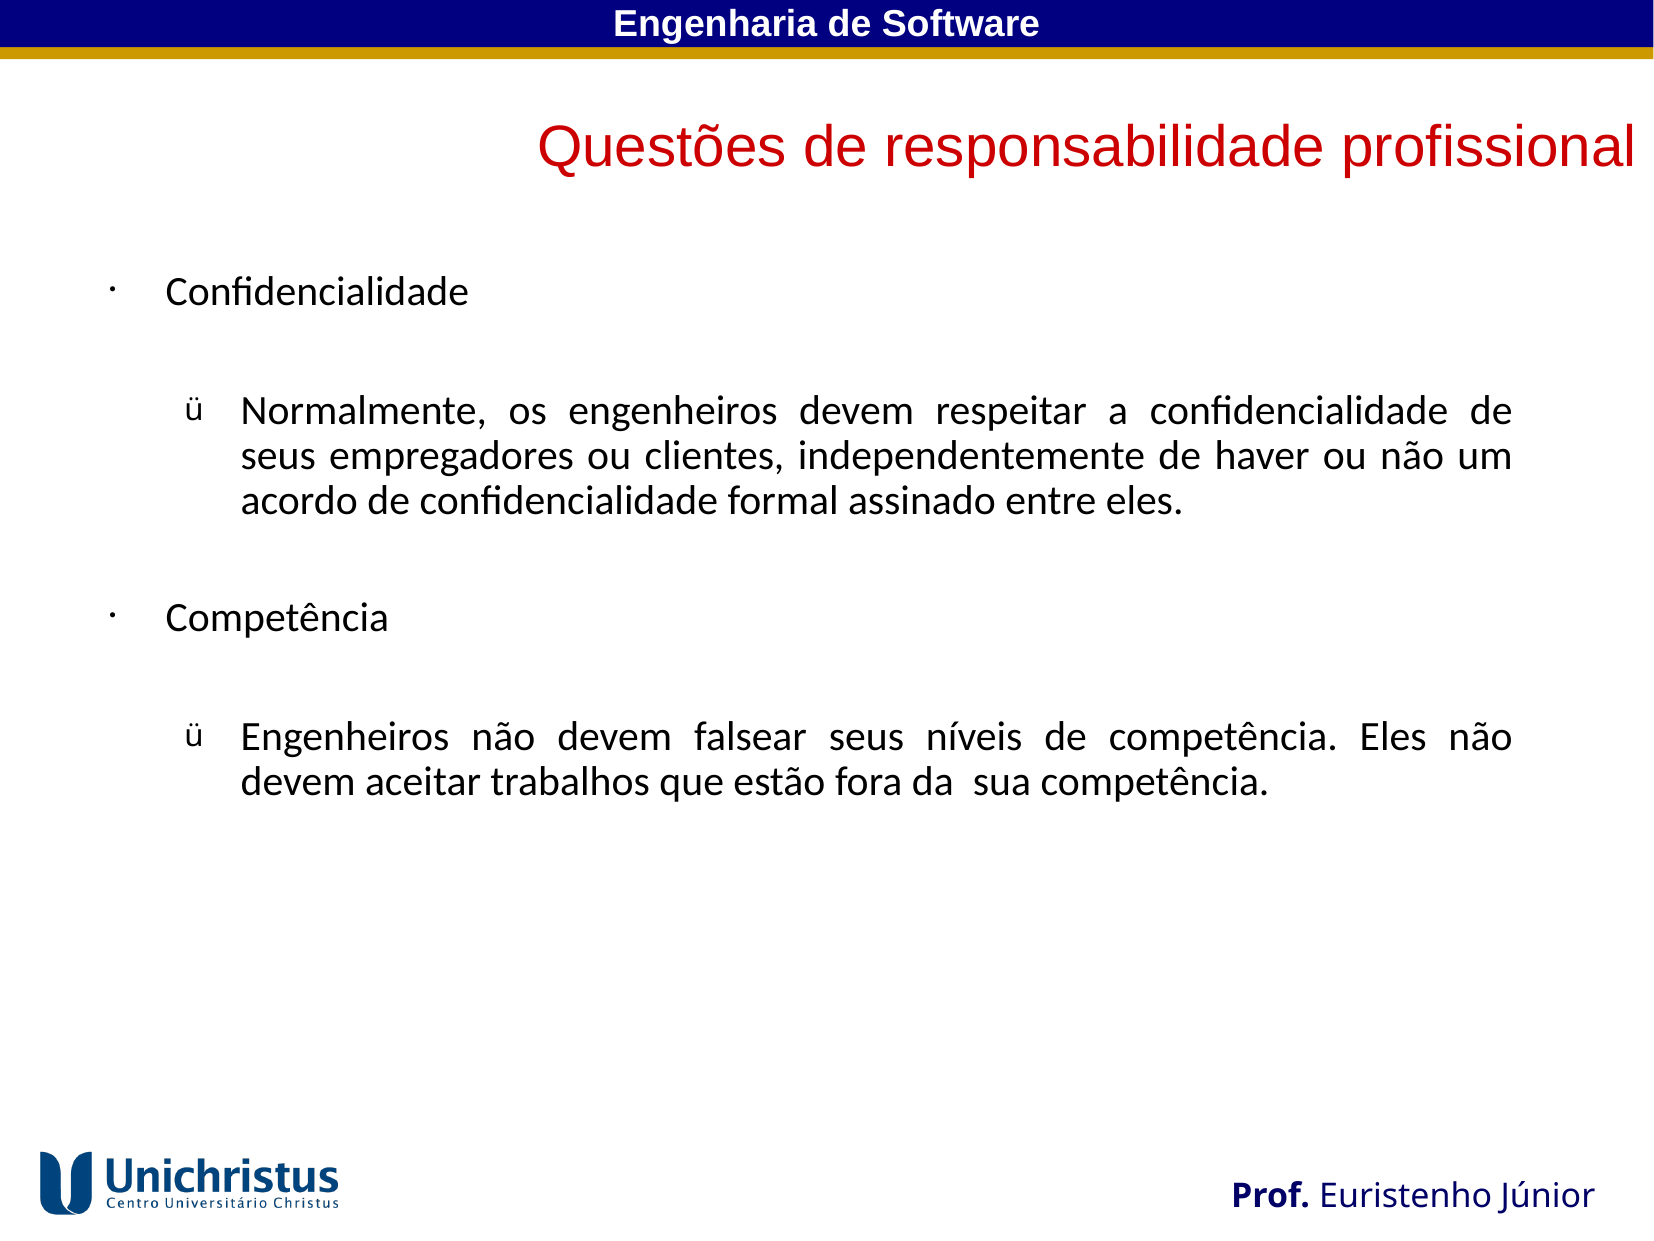

Engenharia de Software
Questões de responsabilidade profissional
# Confidencialidade
Normalmente, os engenheiros devem respeitar a confidencialidade de seus empregadores ou clientes, independentemente de haver ou não um acordo de confidencialidade formal assinado entre eles.
Competência
Engenheiros não devem falsear seus níveis de competência. Eles não devem aceitar trabalhos que estão fora da sua competência.
Prof. Euristenho Júnior